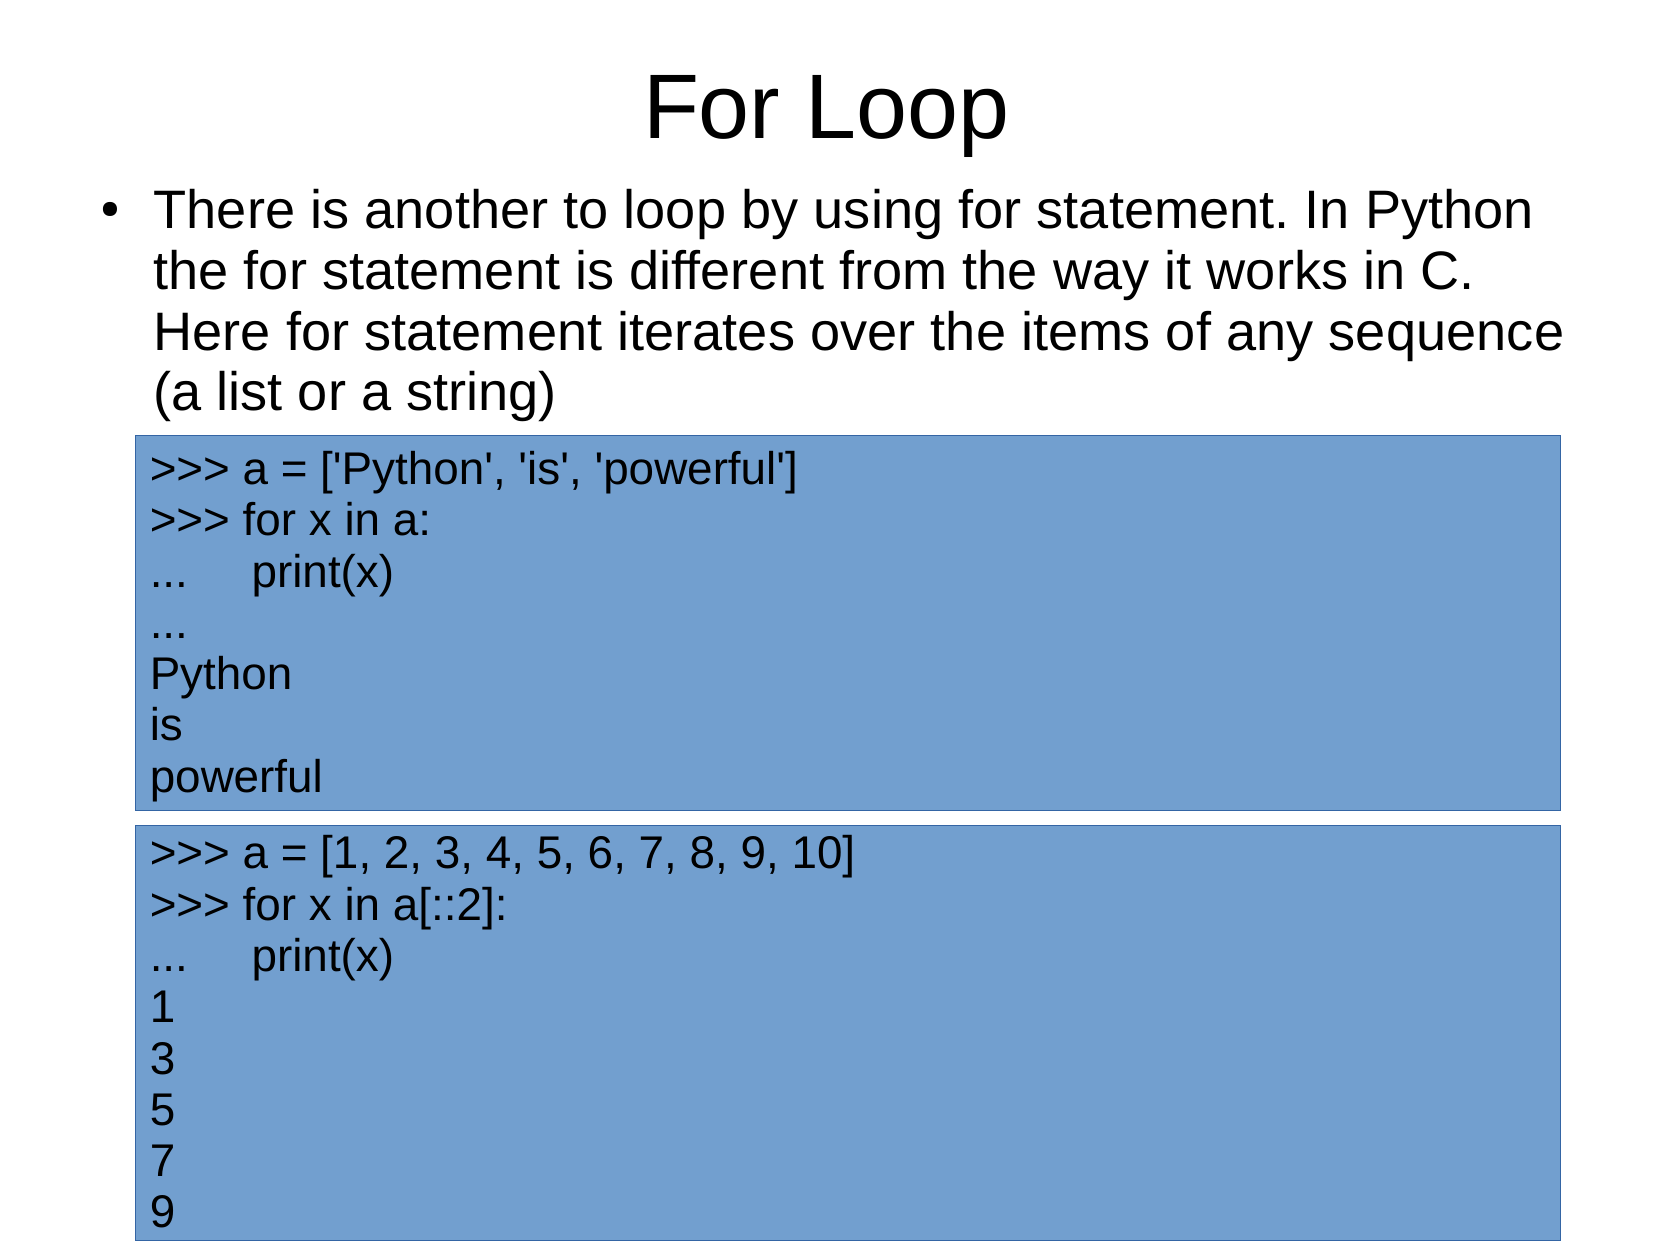

# For Loop
There is another to loop by using for statement. In Python the for statement is different from the way it works in C. Here for statement iterates over the items of any sequence (a list or a string)
>>> a = ['Python', 'is', 'powerful']
>>> for x in a:
... print(x)
...
Python
is
powerful
>>> a = [1, 2, 3, 4, 5, 6, 7, 8, 9, 10]
>>> for x in a[::2]:
... print(x)
1
3
5
7
9